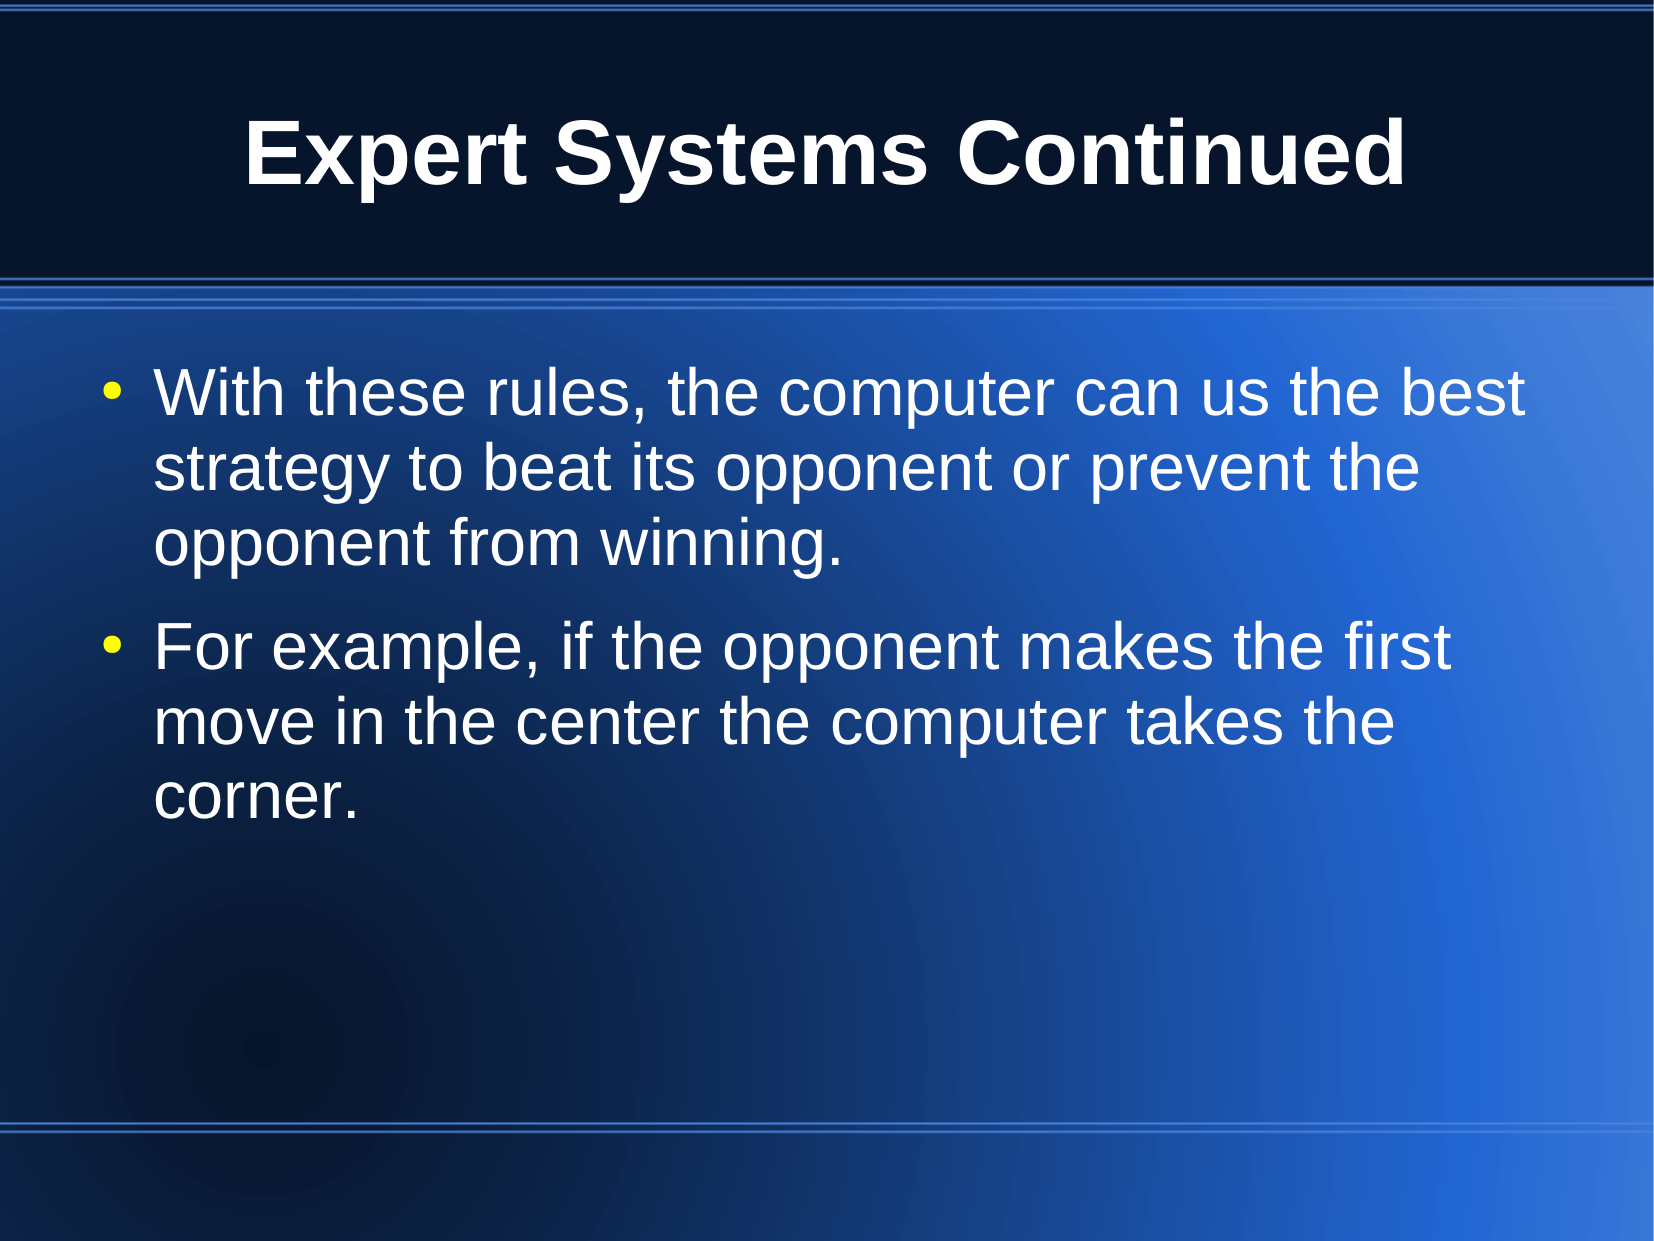

# Expert Systems Continued
With these rules, the computer can us the best strategy to beat its opponent or prevent the opponent from winning.
For example, if the opponent makes the first move in the center the computer takes the corner.